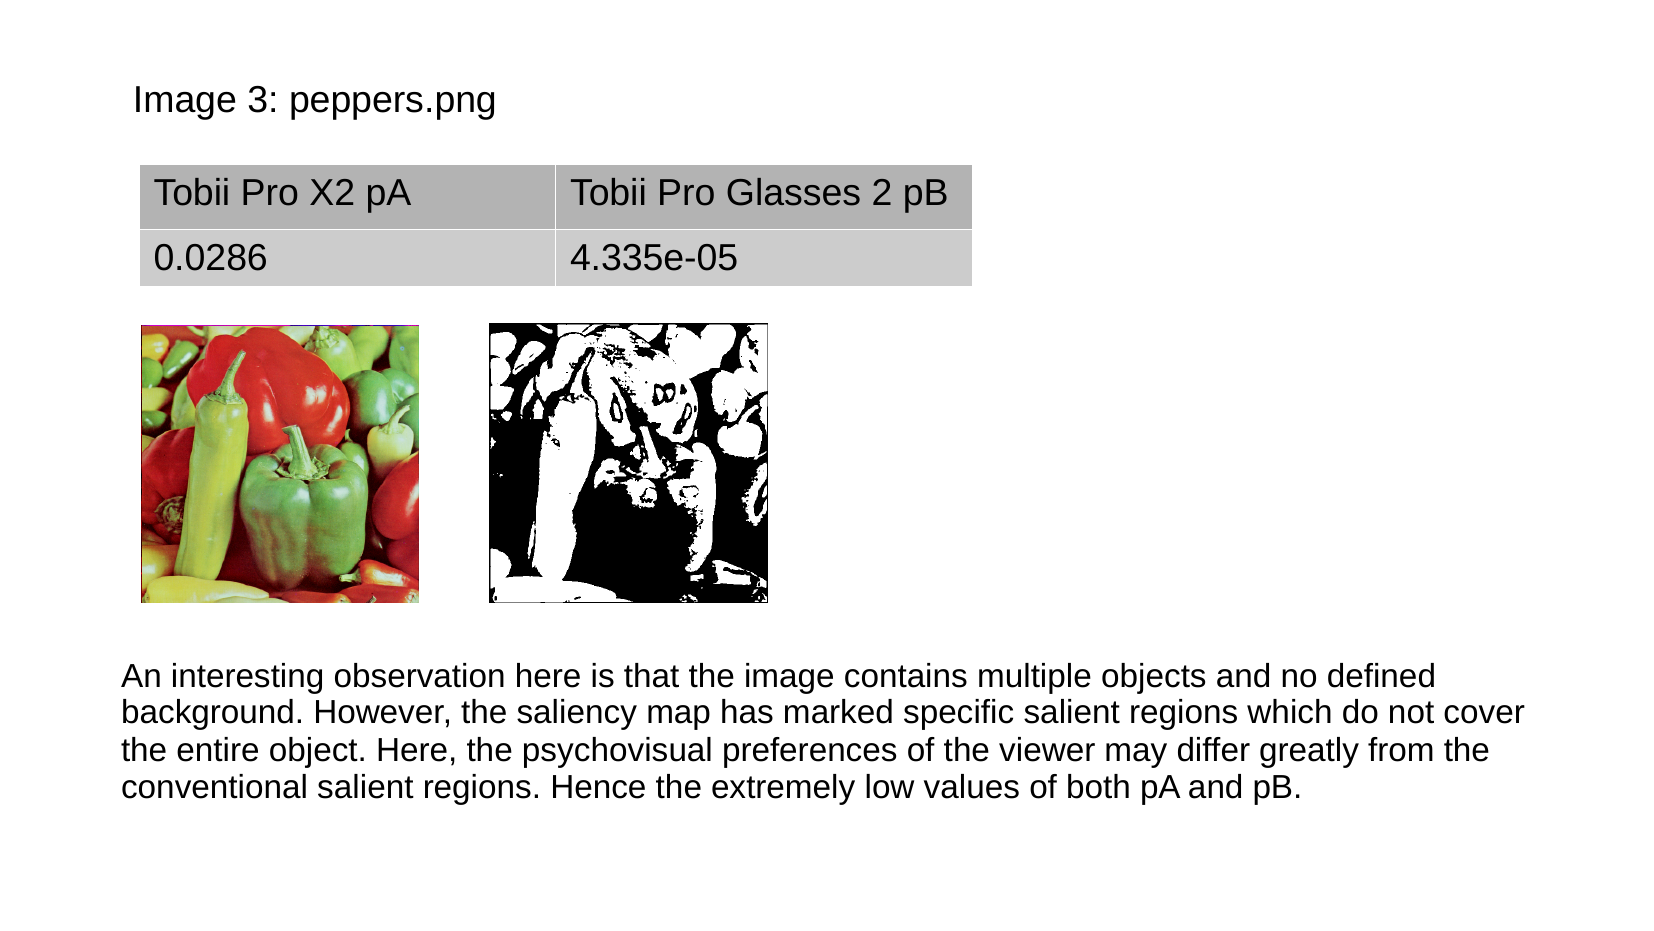

Image 3: peppers.png
| Tobii Pro X2 pA | Tobii Pro Glasses 2 pB |
| --- | --- |
| 0.0286 | 4.335e-05 |
An interesting observation here is that the image contains multiple objects and no defined background. However, the saliency map has marked specific salient regions which do not cover the entire object. Here, the psychovisual preferences of the viewer may differ greatly from the conventional salient regions. Hence the extremely low values of both pA and pB.